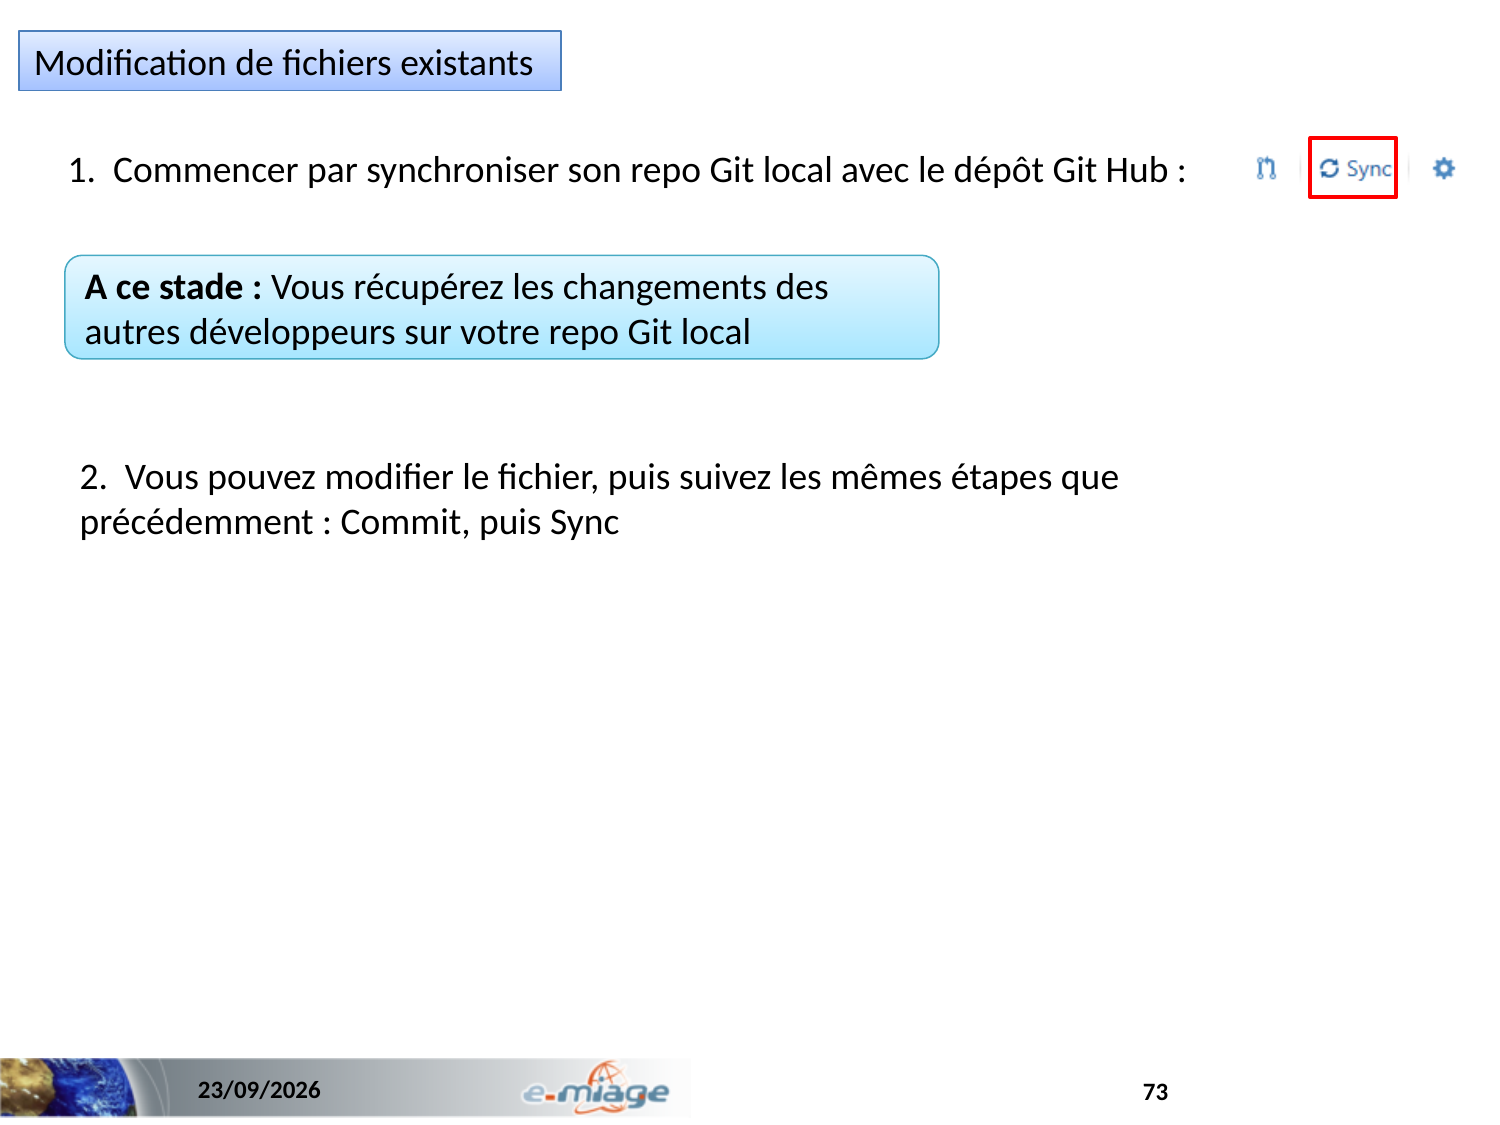

Modification de fichiers existants
1. Commencer par synchroniser son repo Git local avec le dépôt Git Hub :
A ce stade : Vous récupérez les changements des autres développeurs sur votre repo Git local
2. Vous pouvez modifier le fichier, puis suivez les mêmes étapes que précédemment : Commit, puis Sync